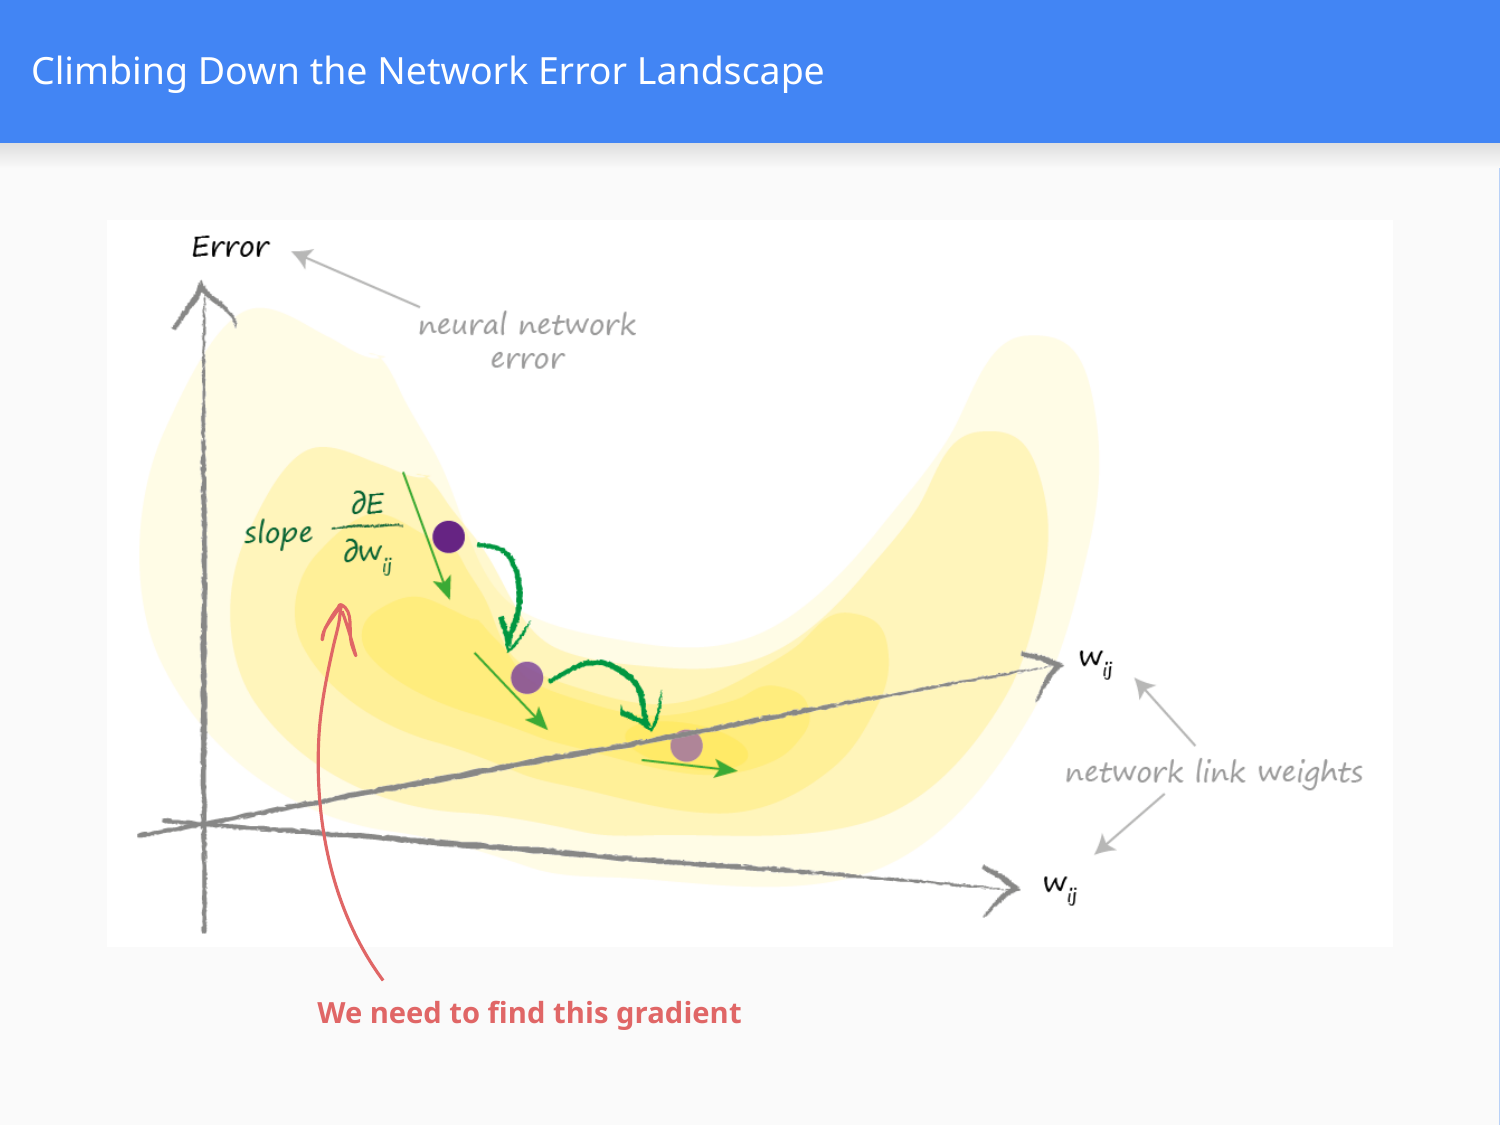

# Climbing Down the Network Error Landscape
We need to find this gradient